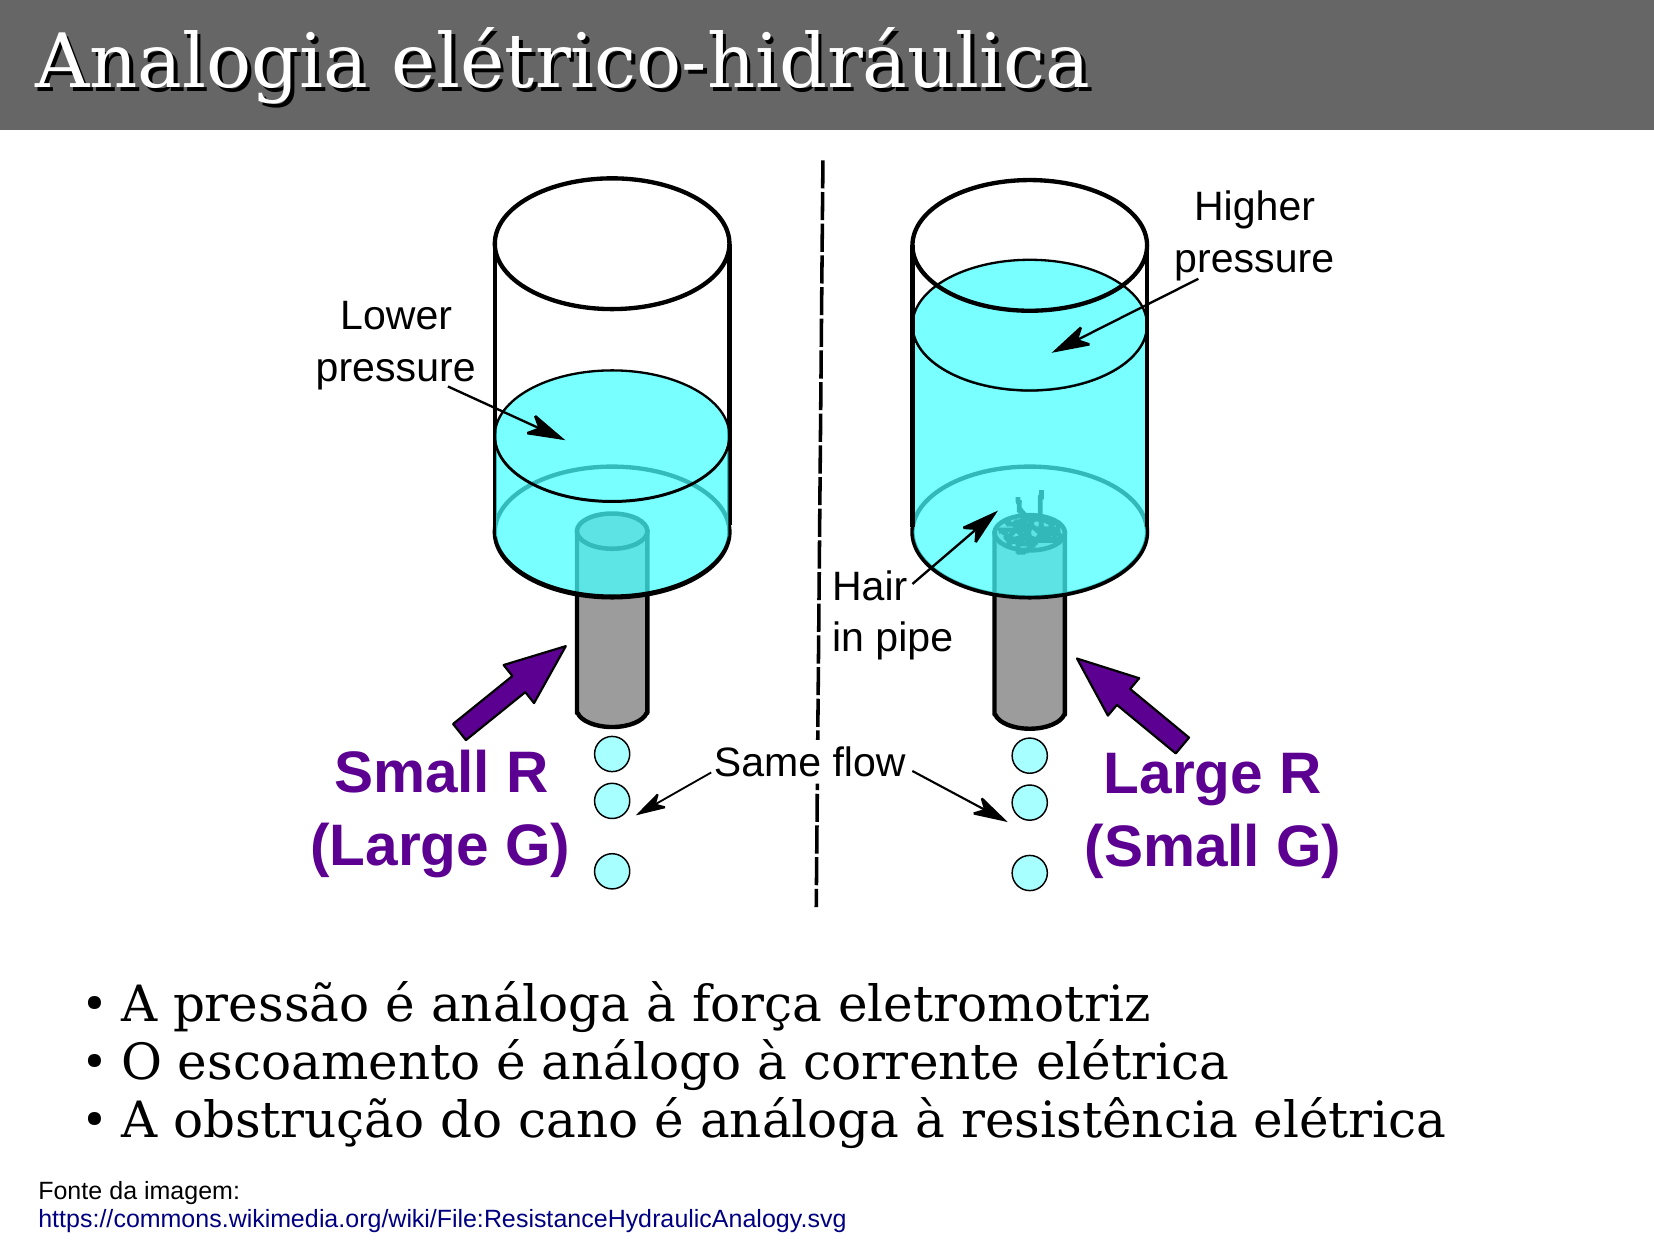

# Analogia elétrico-hidráulica
A pressão é análoga à força eletromotriz
O escoamento é análogo à corrente elétrica
A obstrução do cano é análoga à resistência elétrica
Fonte da imagem:
https://commons.wikimedia.org/wiki/File:ResistanceHydraulicAnalogy.svg